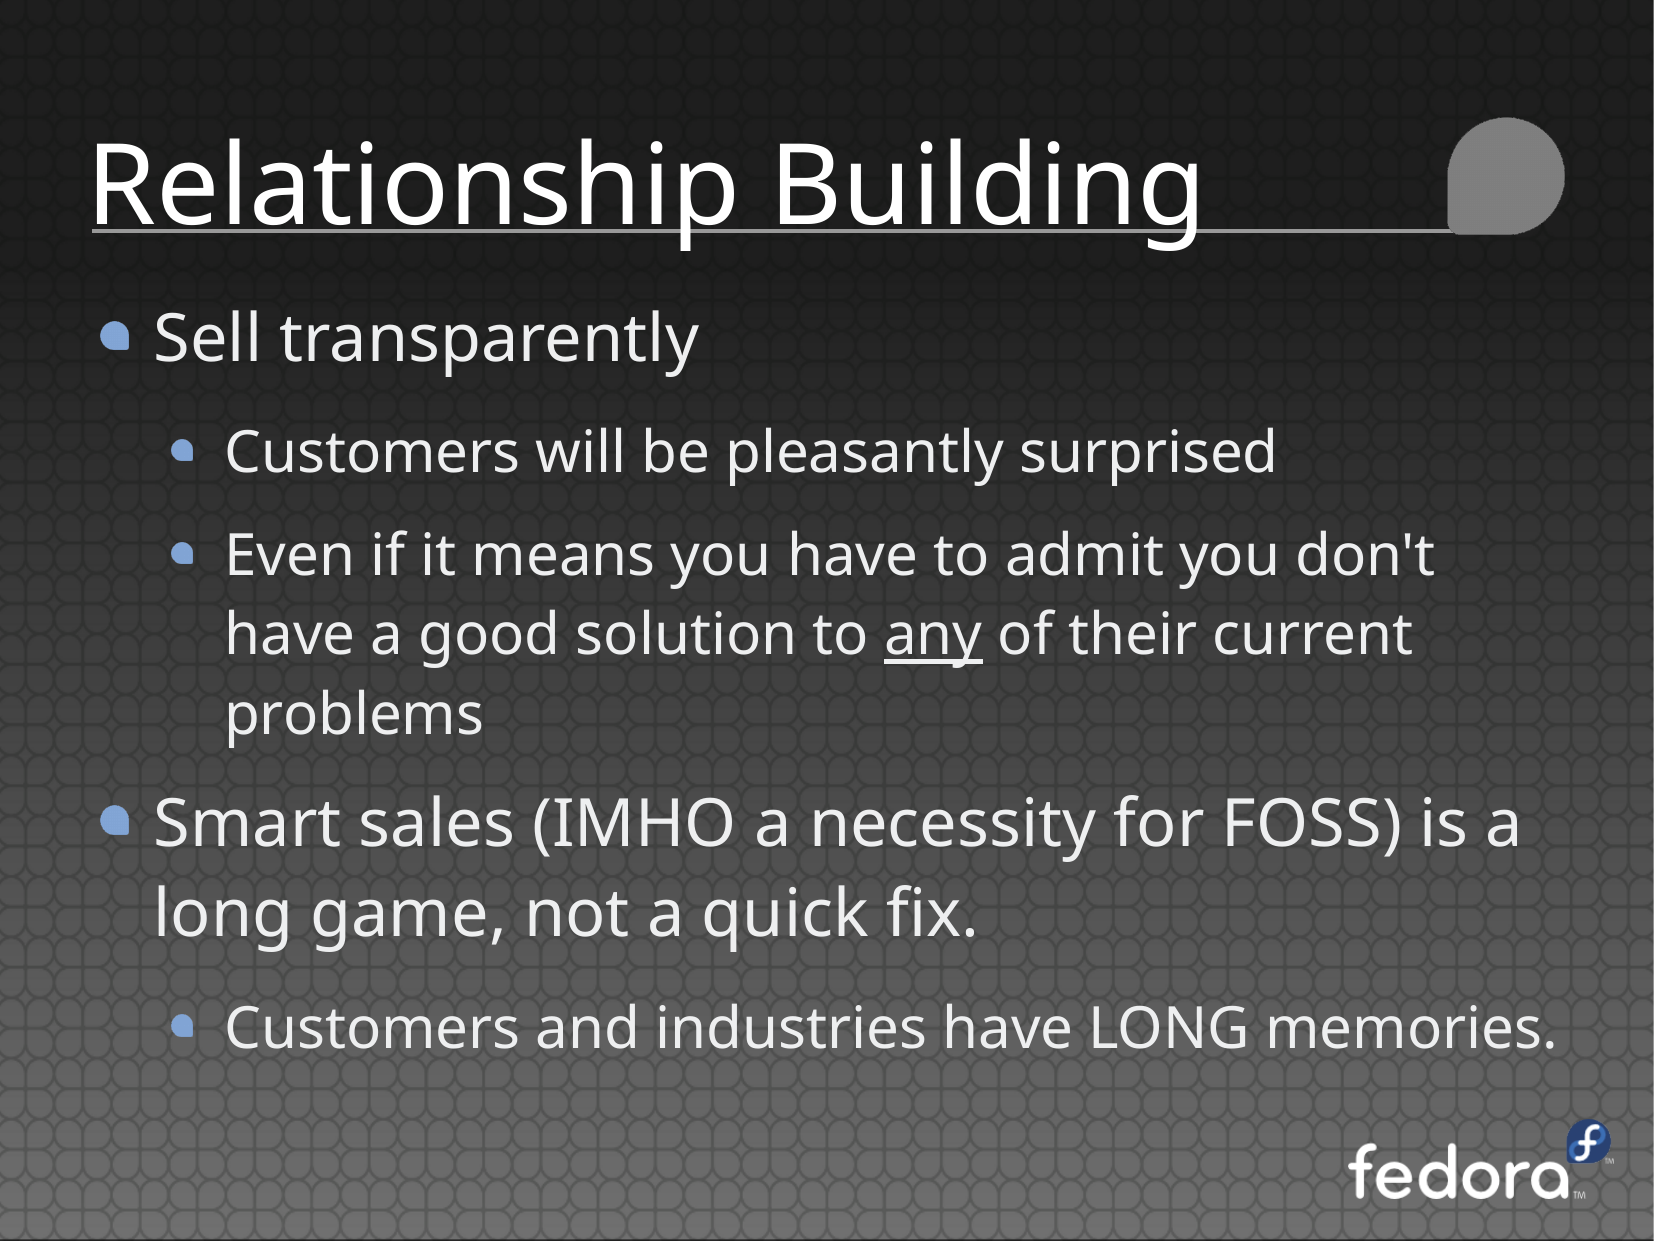

# Relationship Building
Sell transparently
Customers will be pleasantly surprised
Even if it means you have to admit you don't have a good solution to any of their current problems
Smart sales (IMHO a necessity for FOSS) is a long game, not a quick fix.
Customers and industries have LONG memories.